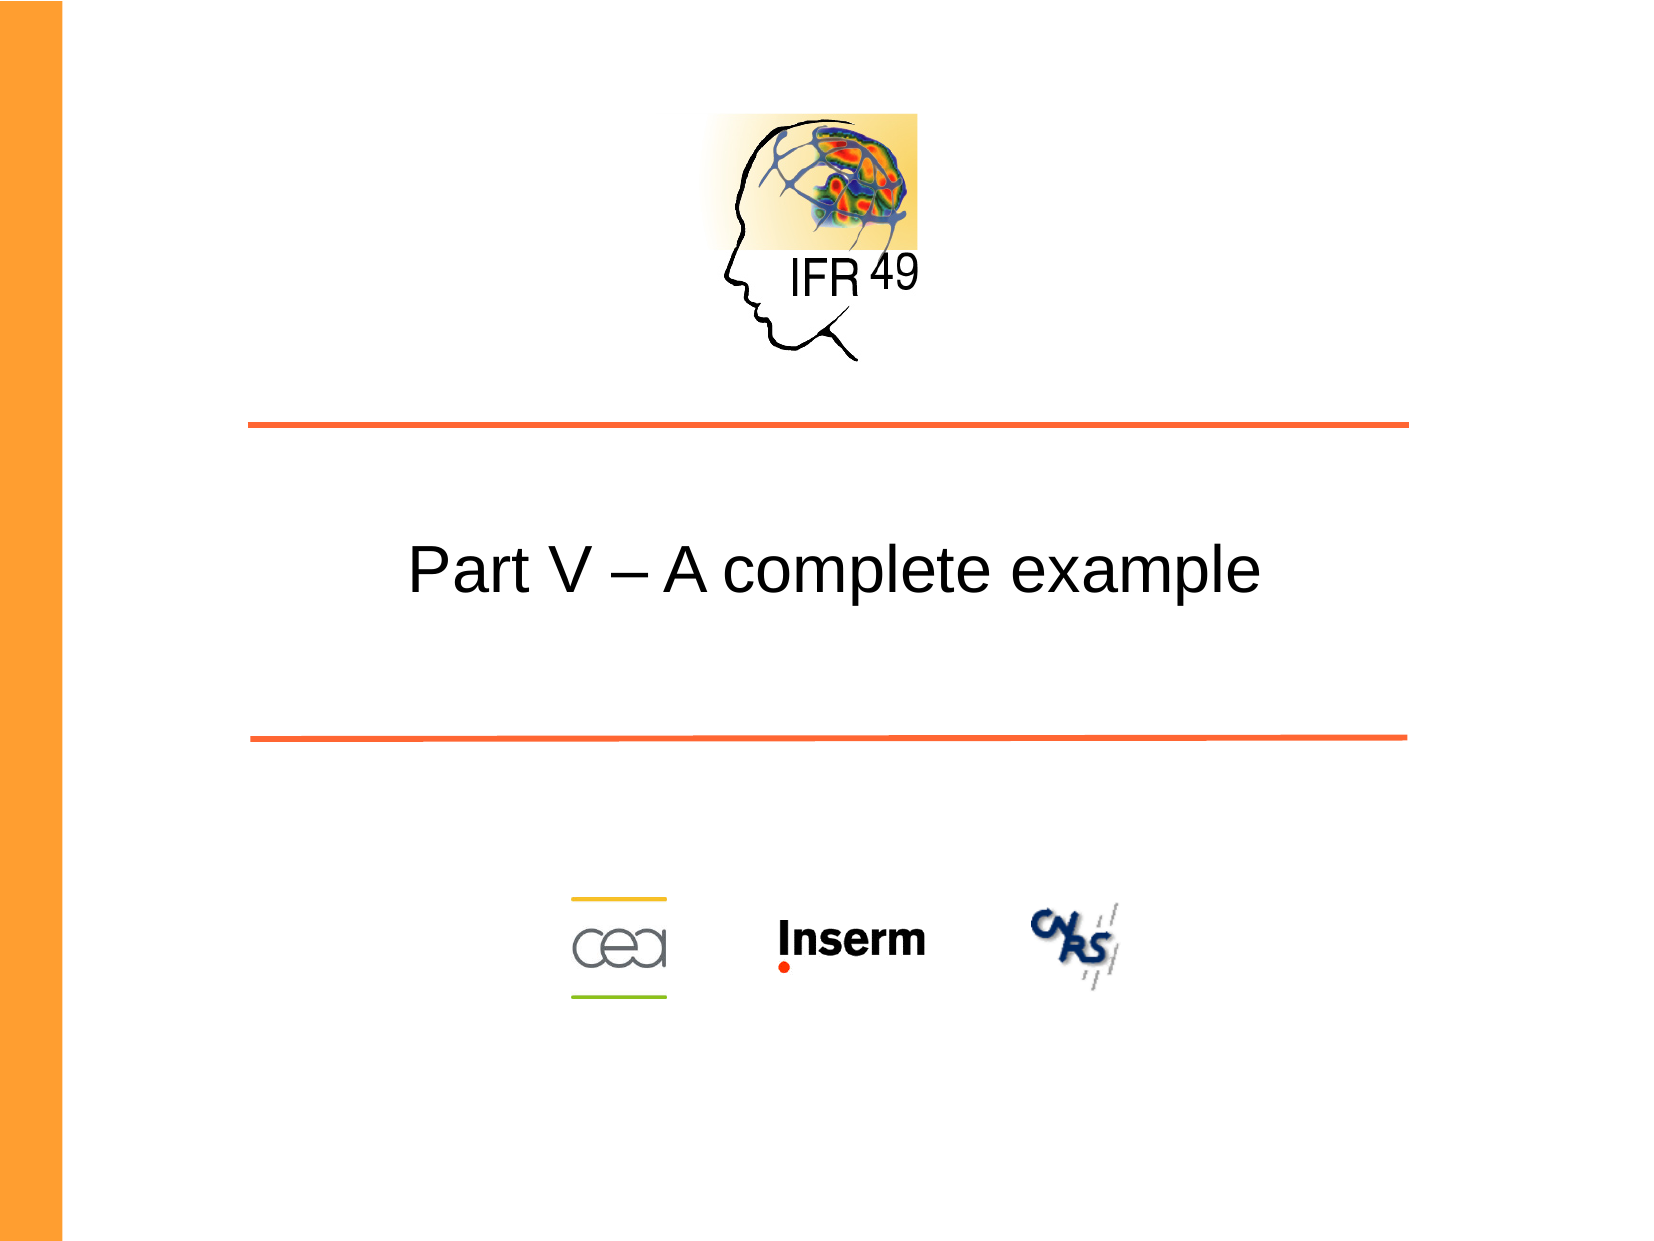

# Part V – A complete example